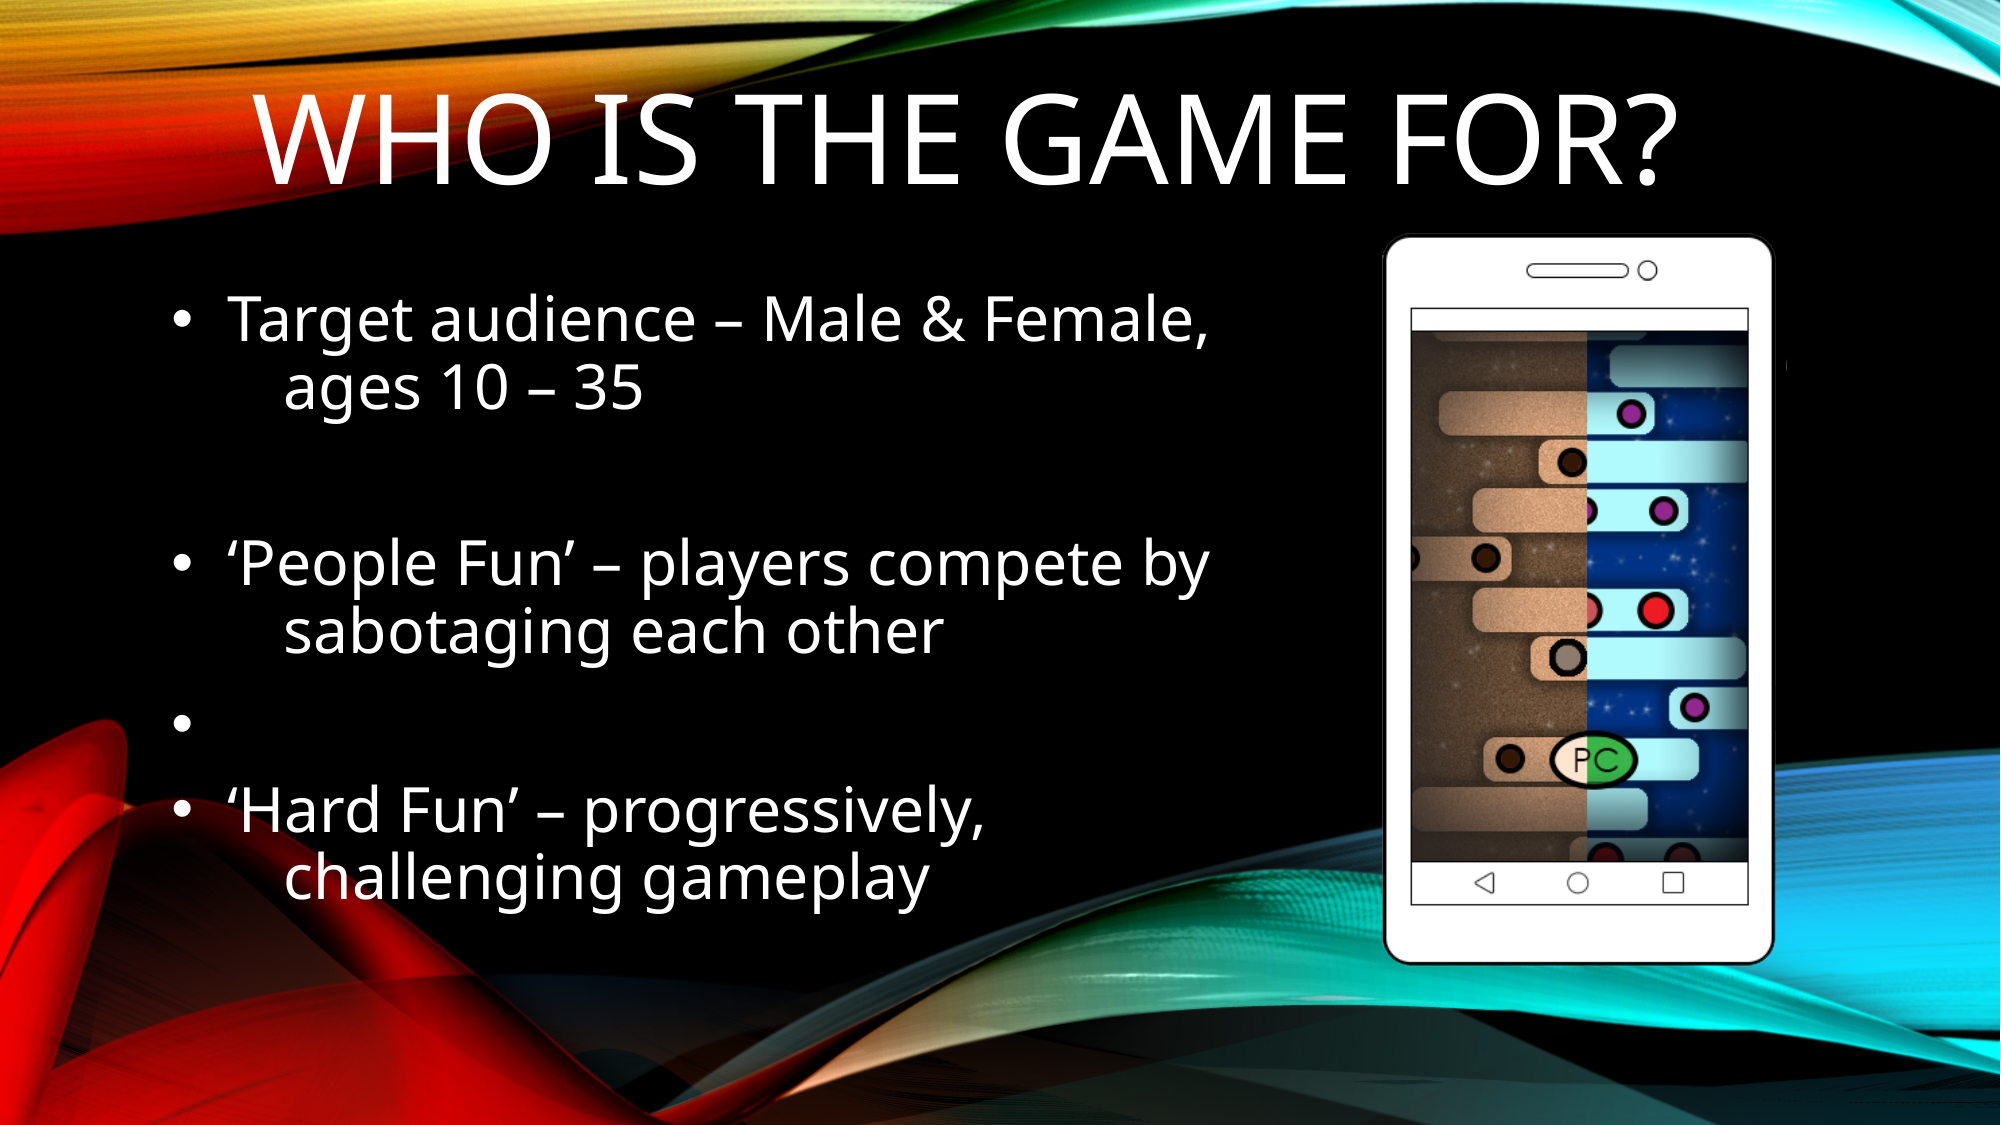

# Who is the game for?
Target audience – Male & Female, ages 10 – 35
‘People Fun’ – players compete by sabotaging each other
‘Hard Fun’ – progressively, challenging gameplay